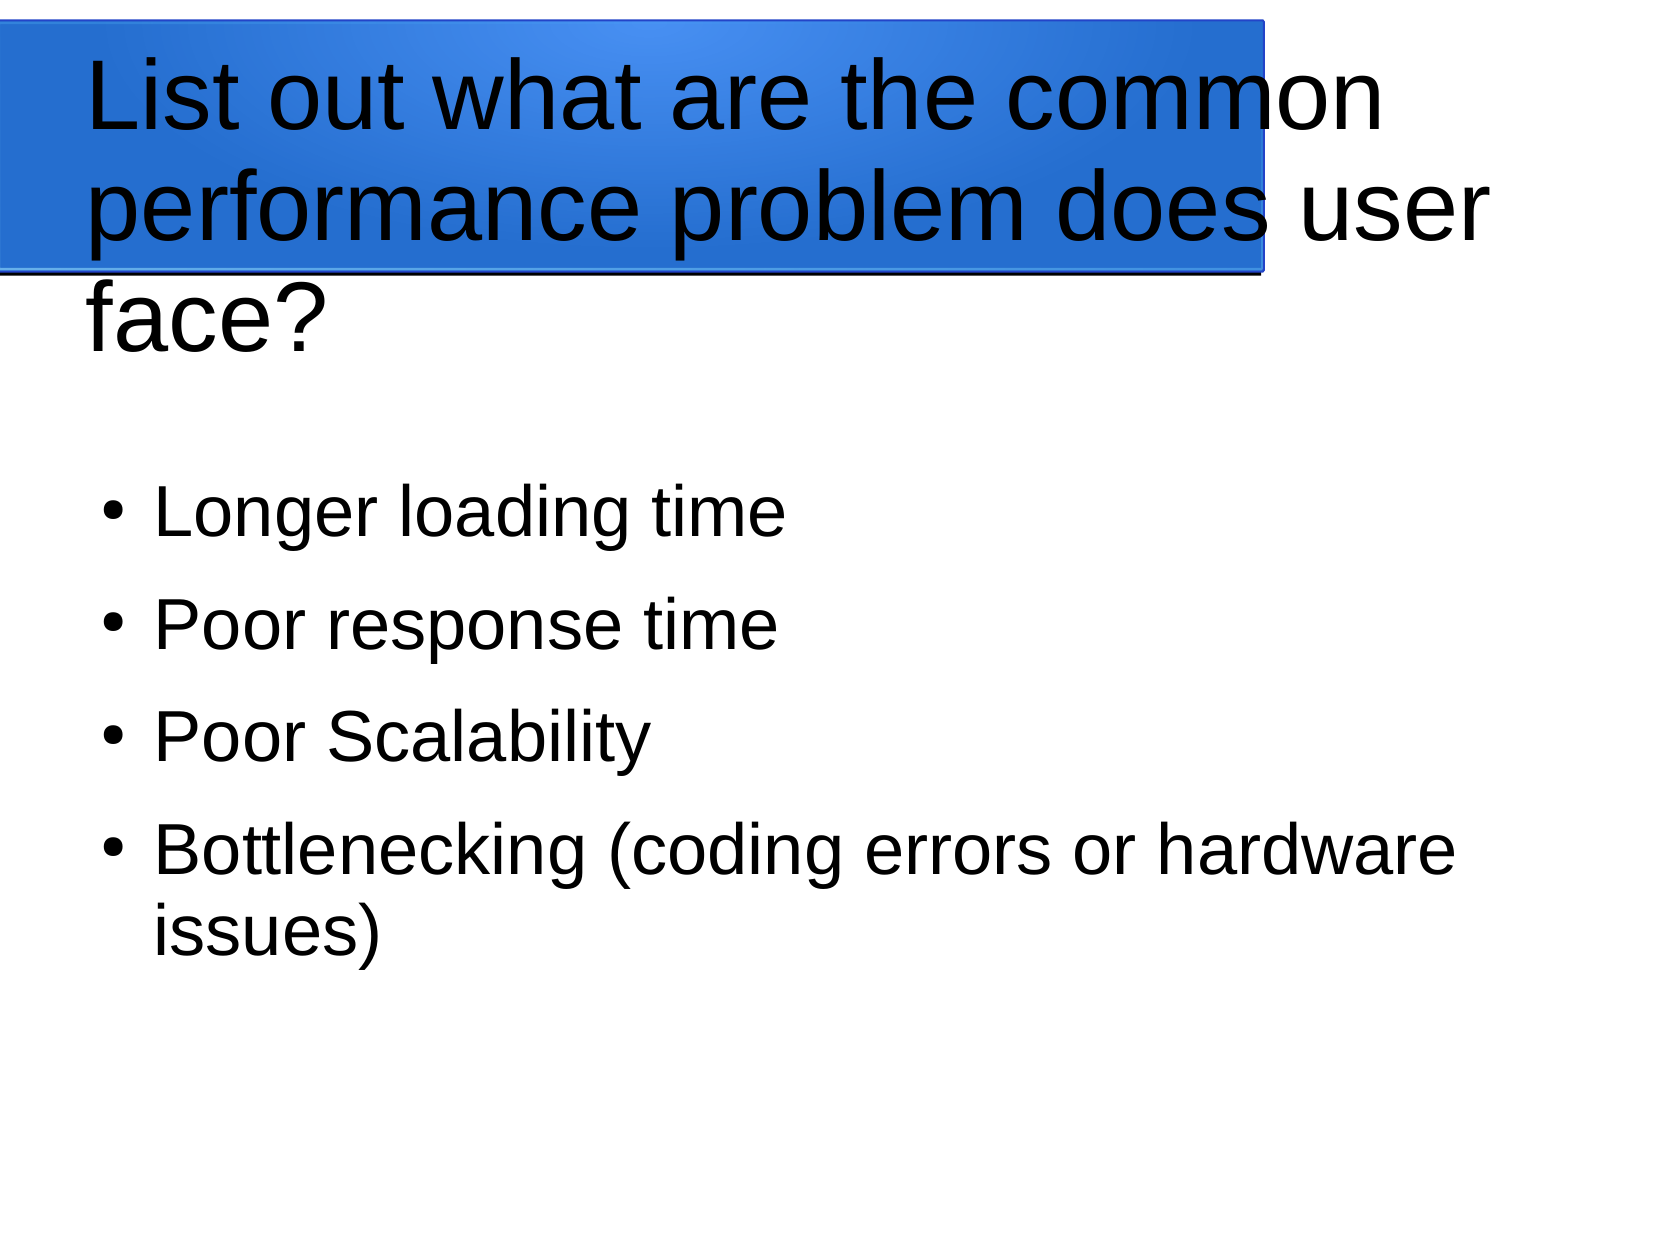

# List out what are the common performance problem does user face?
Longer loading time
Poor response time
Poor Scalability
Bottlenecking (coding errors or hardware issues)